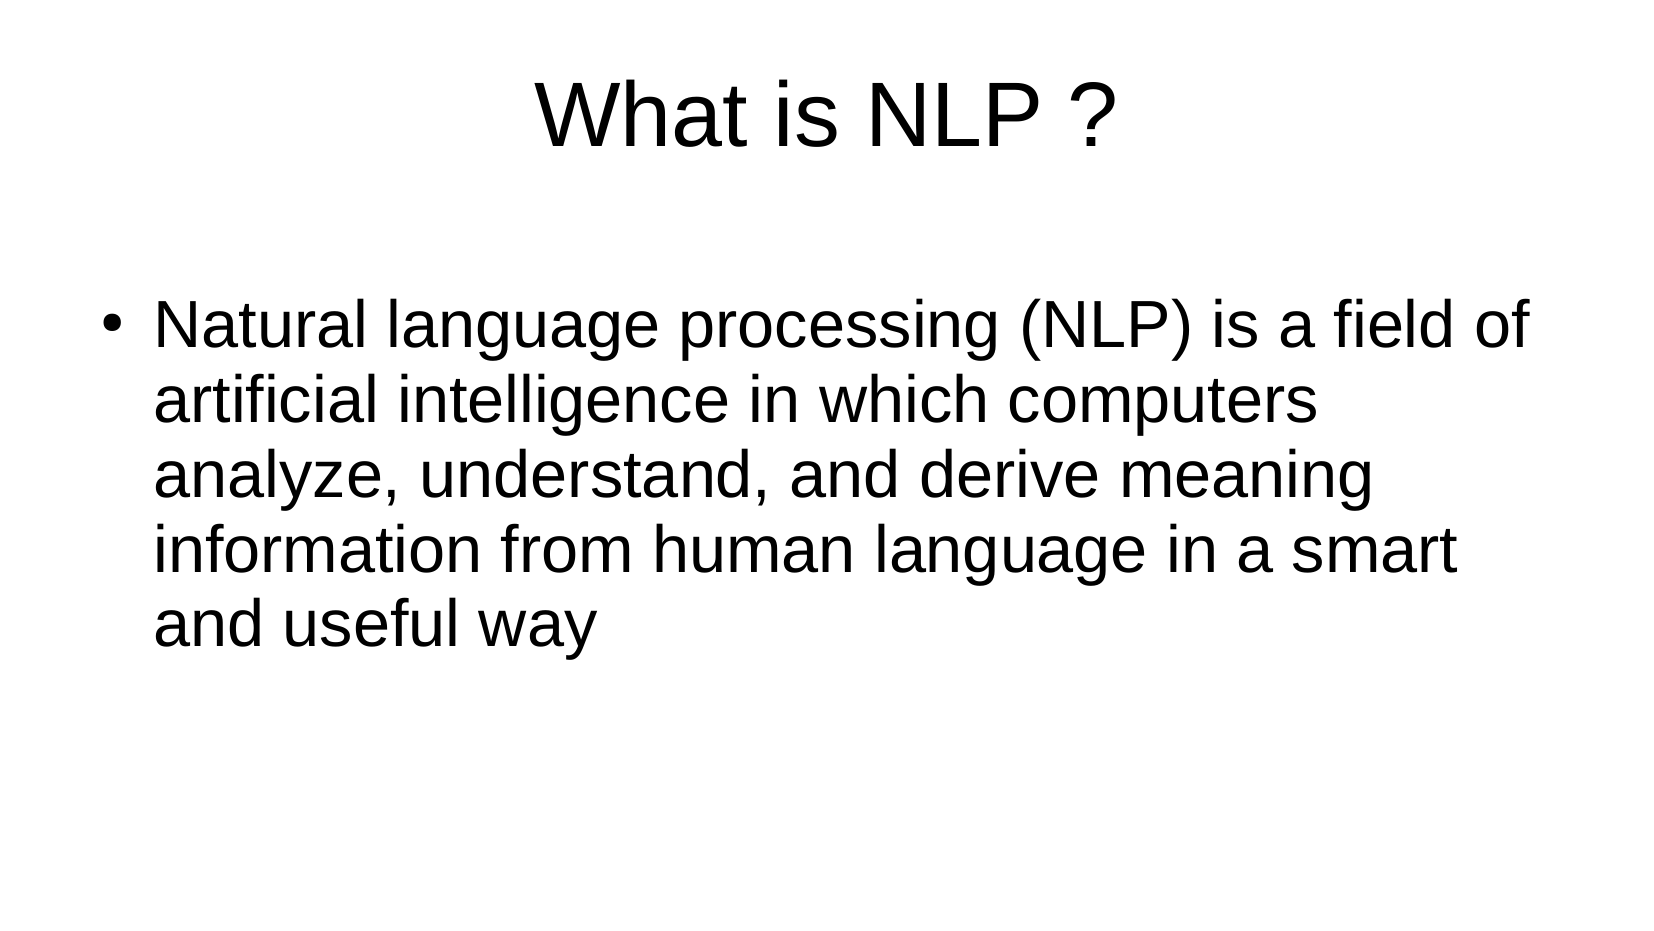

# What is NLP ?
Natural language processing (NLP) is a field of artificial intelligence in which computers analyze, understand, and derive meaning information from human language in a smart and useful way